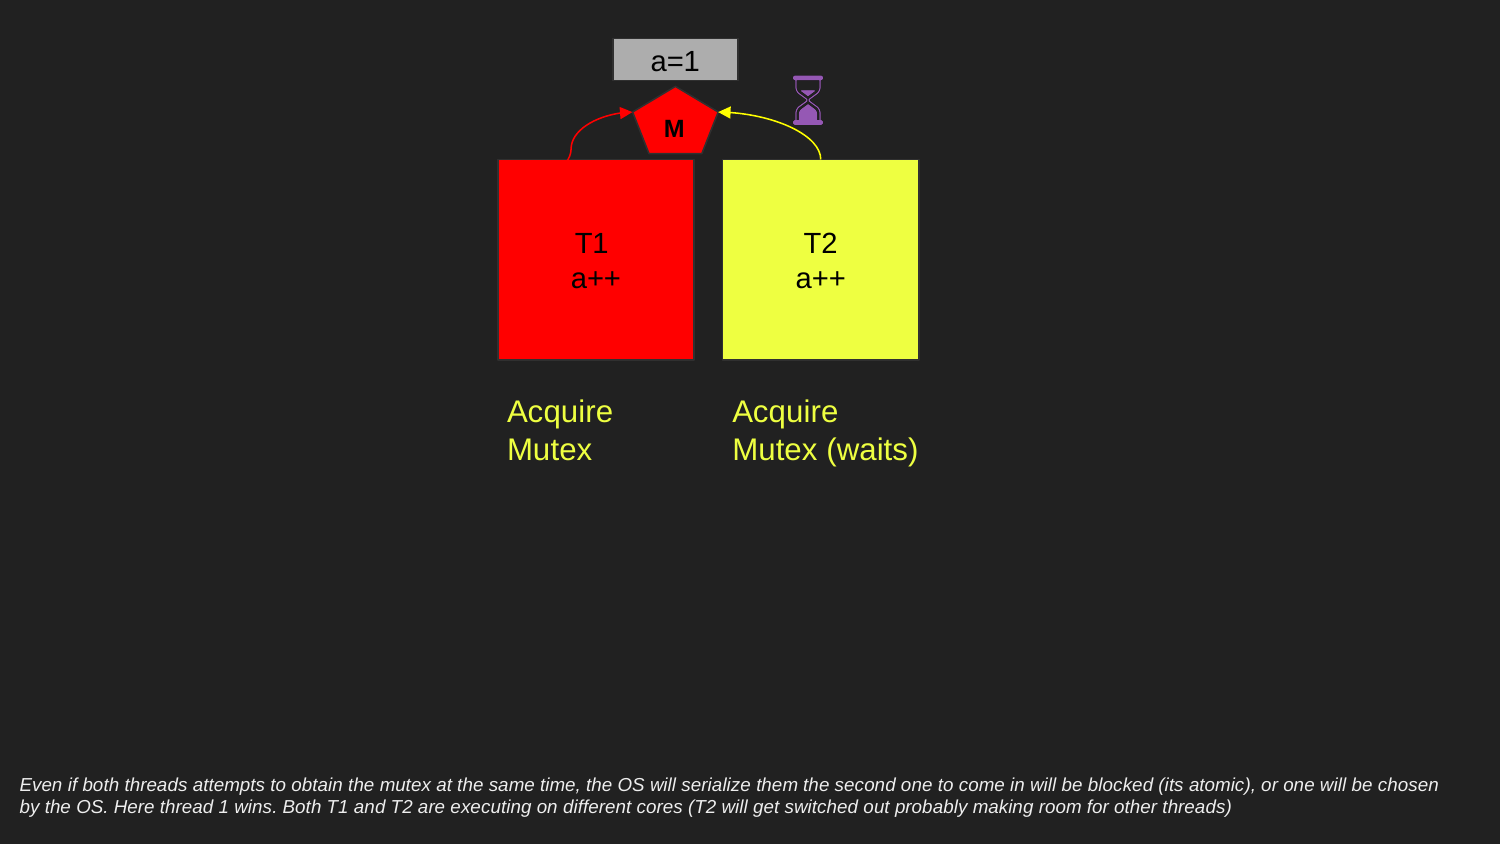

a=1
M
T1
a++
T2
a++
Acquire Mutex
Acquire Mutex (waits)
Even if both threads attempts to obtain the mutex at the same time, the OS will serialize them the second one to come in will be blocked (its atomic), or one will be chosen by the OS. Here thread 1 wins. Both T1 and T2 are executing on different cores (T2 will get switched out probably making room for other threads)